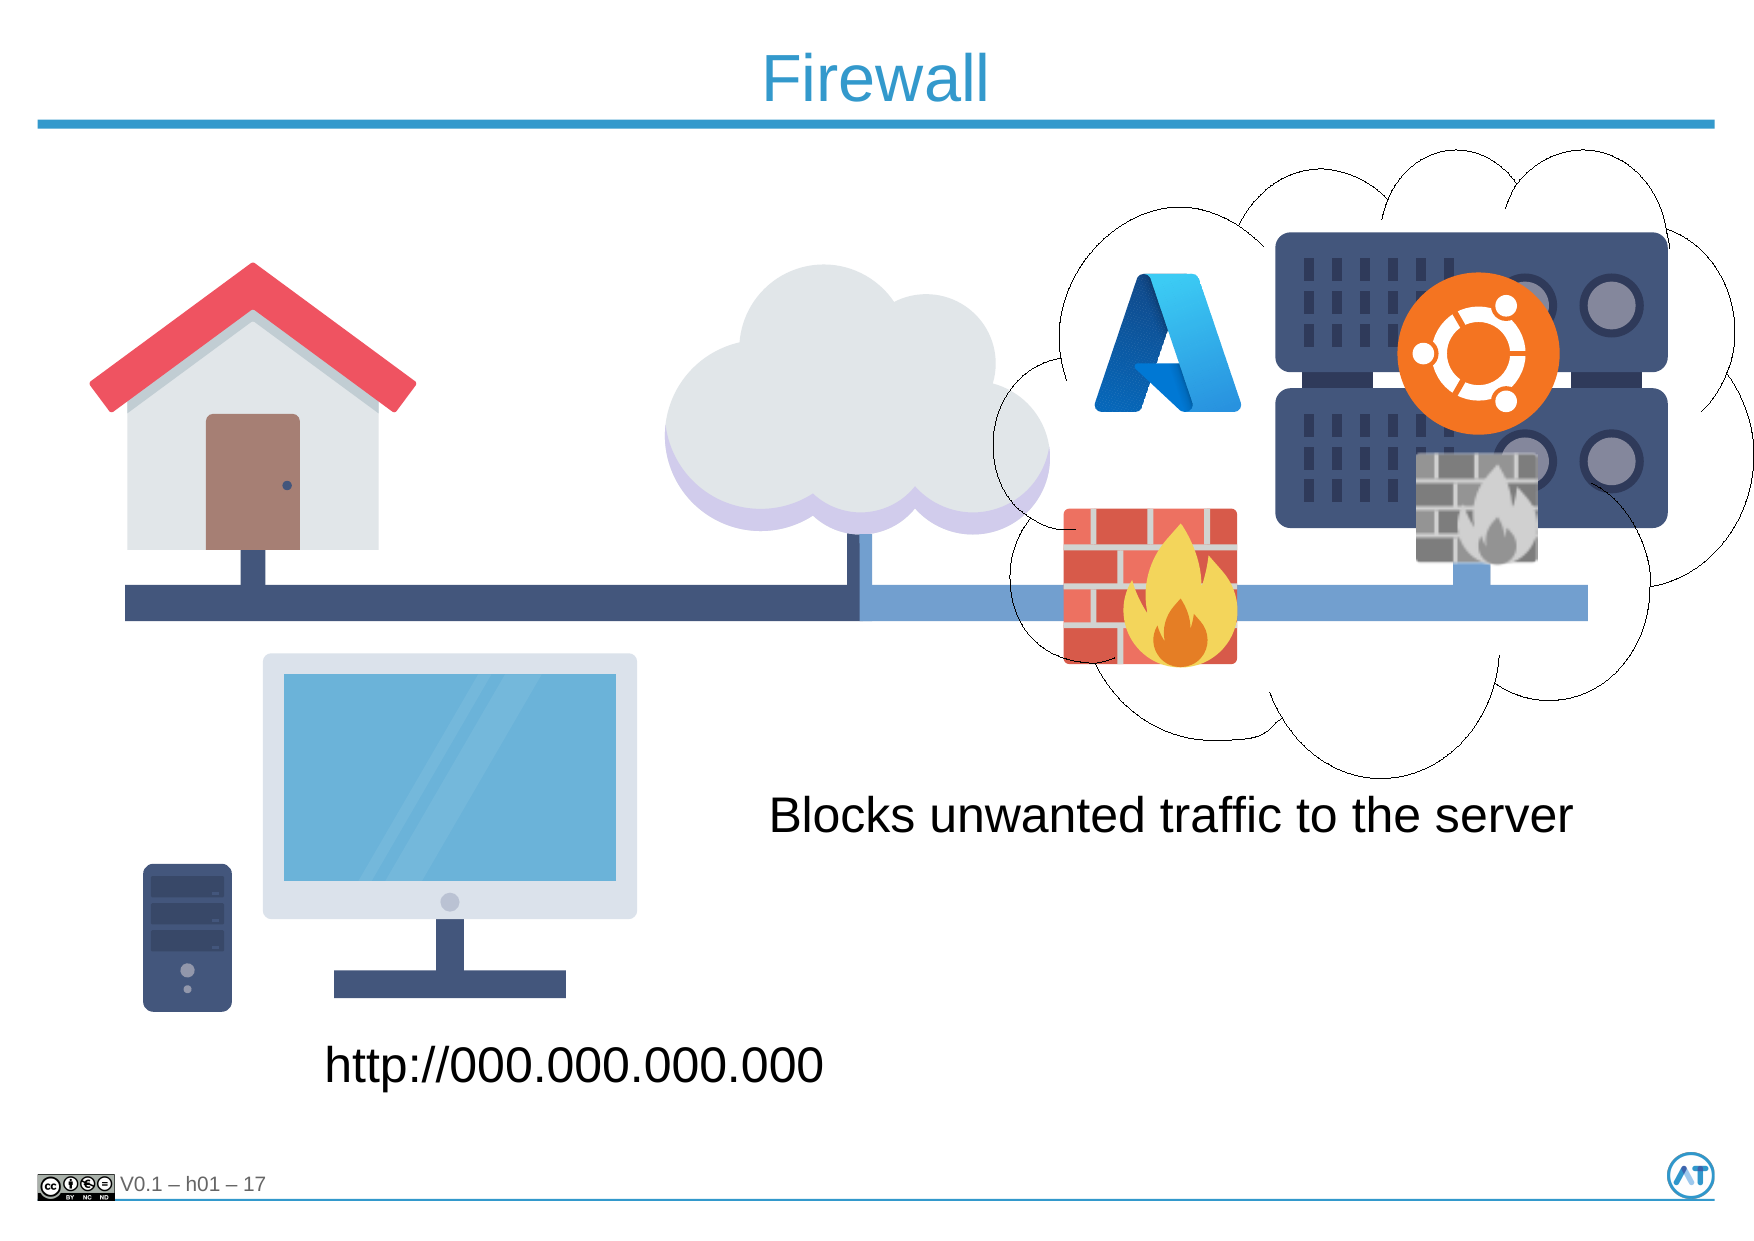

# Firewall
Blocks unwanted traffic to the server
http://000.000.000.000